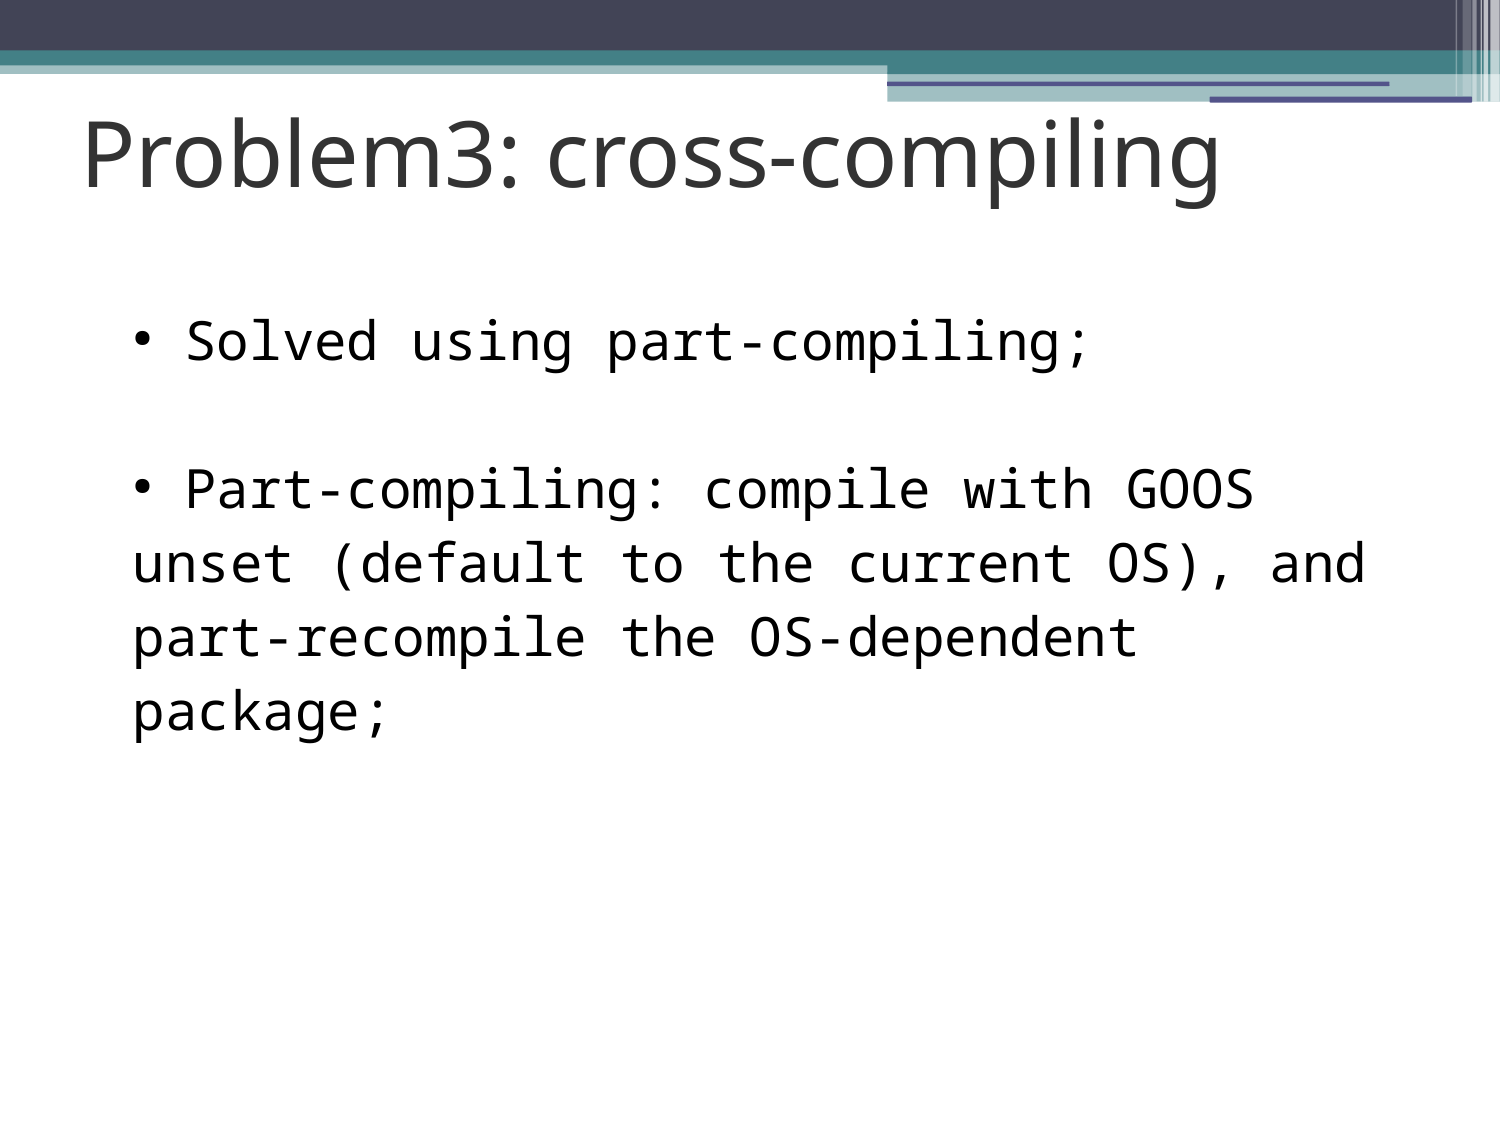

Problem3: cross-compiling
 Solved using part-compiling;
 Part-compiling: compile with GOOS unset (default to the current OS), and part-recompile the OS-dependent package;